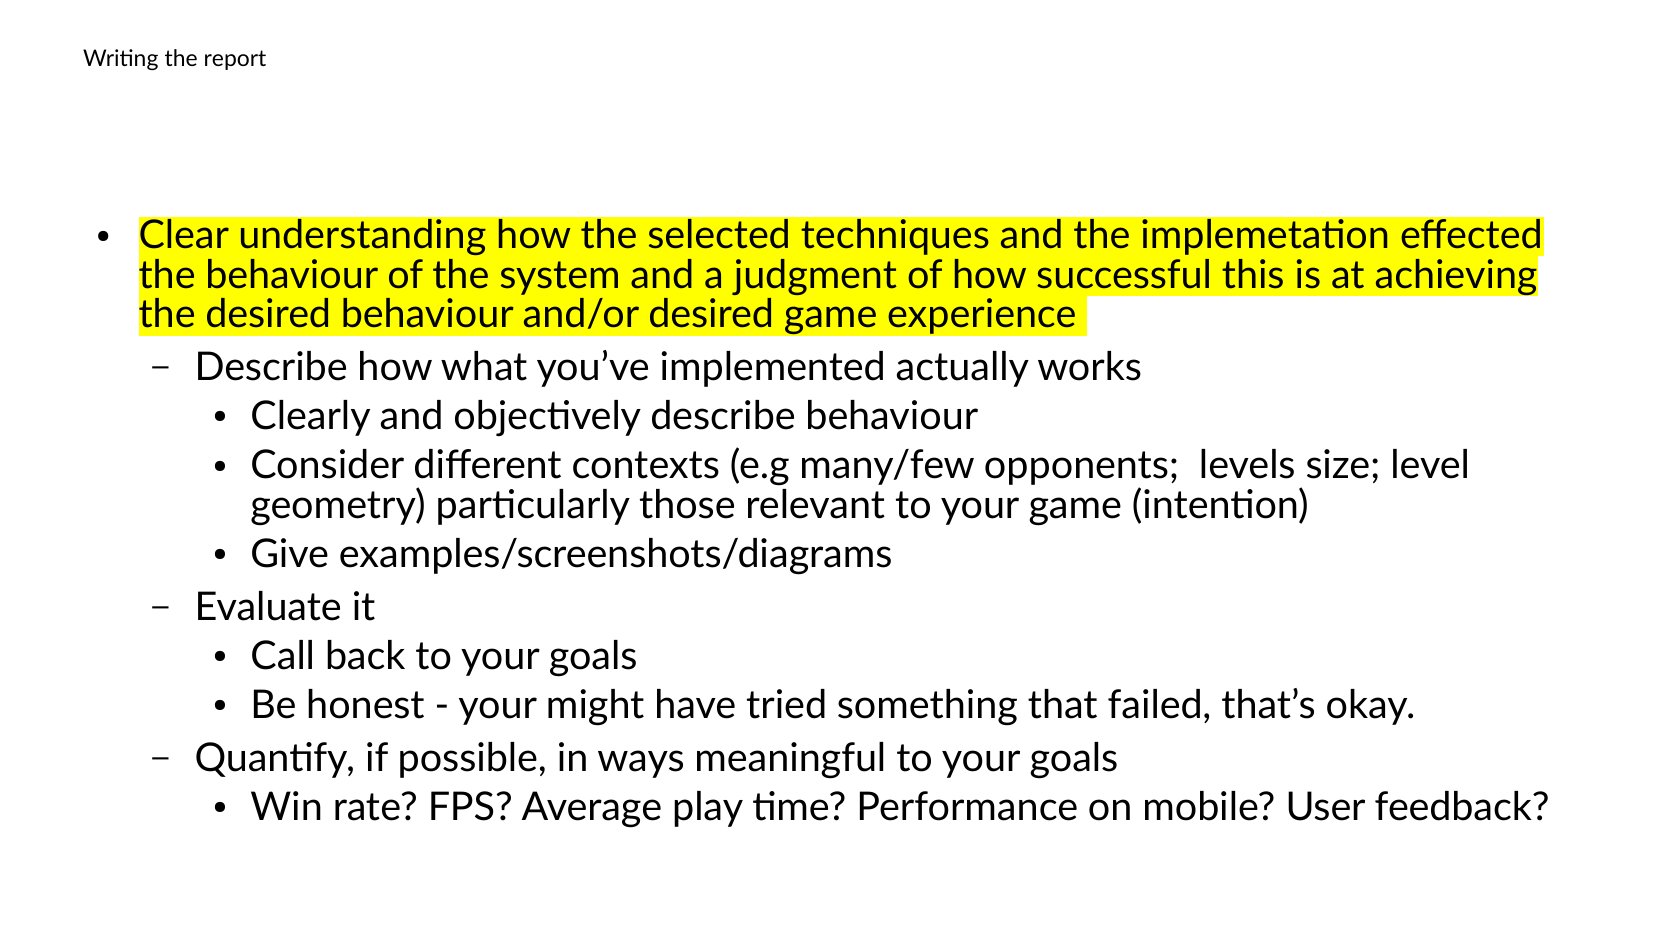

# Writing the report
Clear understanding how the selected techniques and the implemetation effected the behaviour of the system and a judgment of how successful this is at achieving the desired behaviour and/or desired game experience
Describe how what you’ve implemented actually works
Clearly and objectively describe behaviour
Consider different contexts (e.g many/few opponents; levels size; level geometry) particularly those relevant to your game (intention)
Give examples/screenshots/diagrams
Evaluate it
Call back to your goals
Be honest - your might have tried something that failed, that’s okay.
Quantify, if possible, in ways meaningful to your goals
Win rate? FPS? Average play time? Performance on mobile? User feedback?